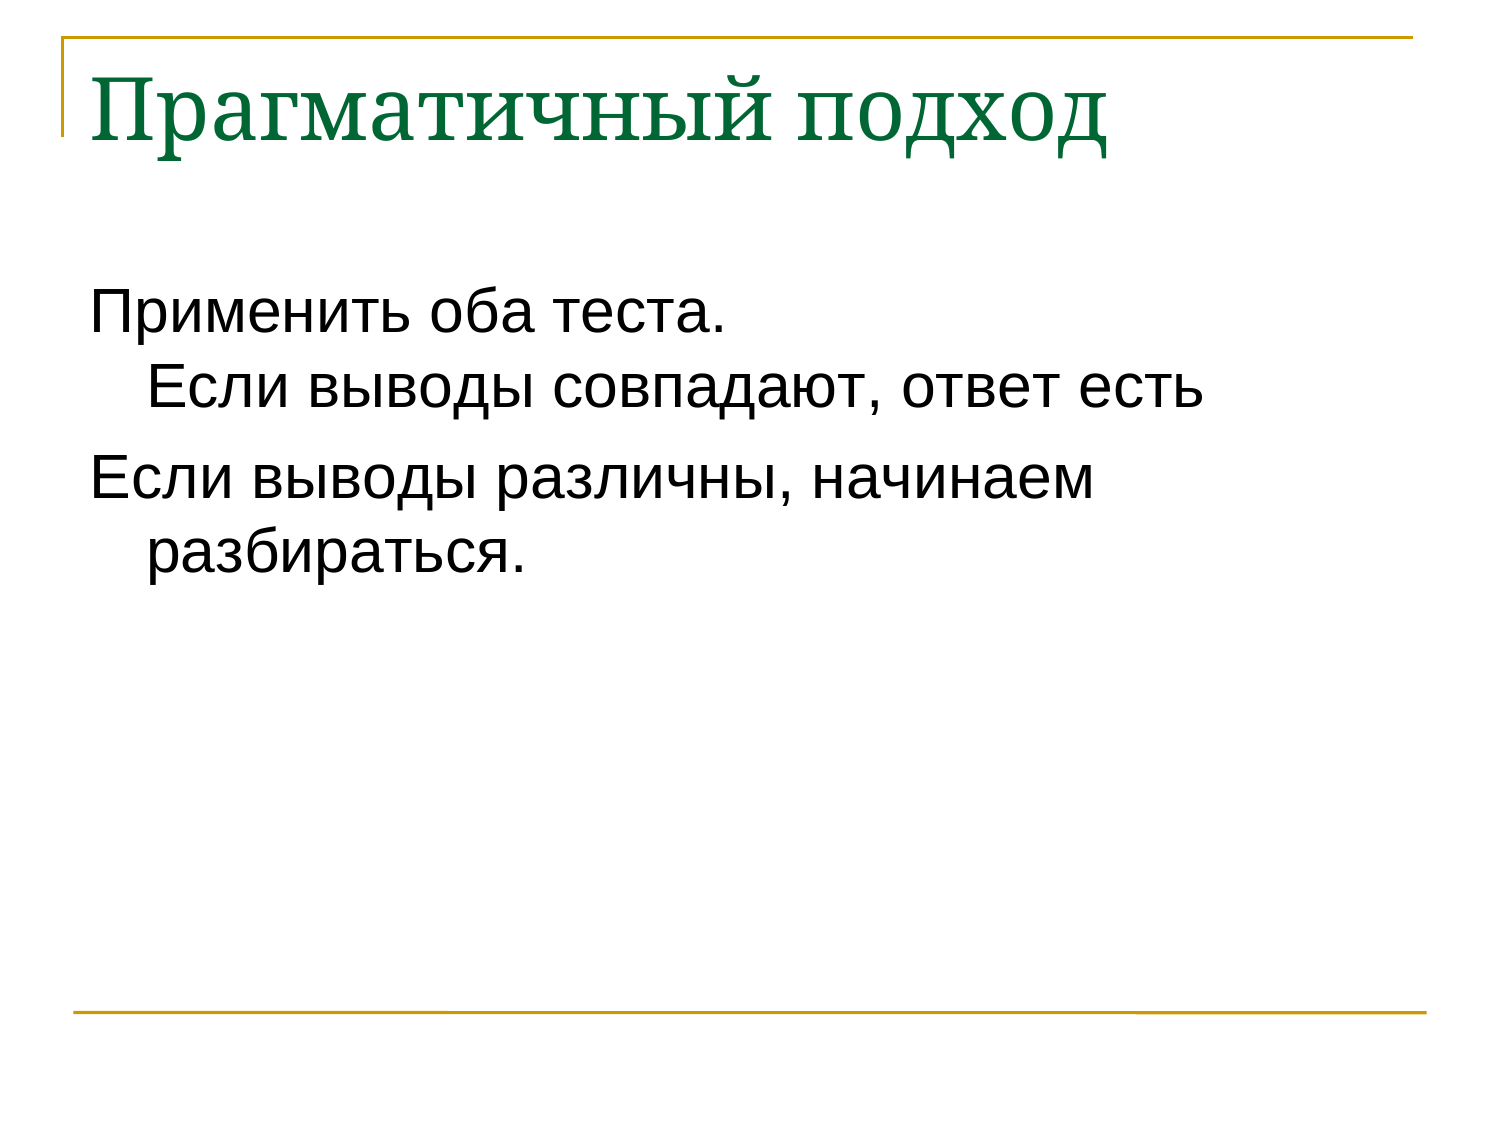

# Прагматичный подход
Применить оба теста.
Если выводы совпадают, ответ есть
Если выводы различны, начинаем разбираться.